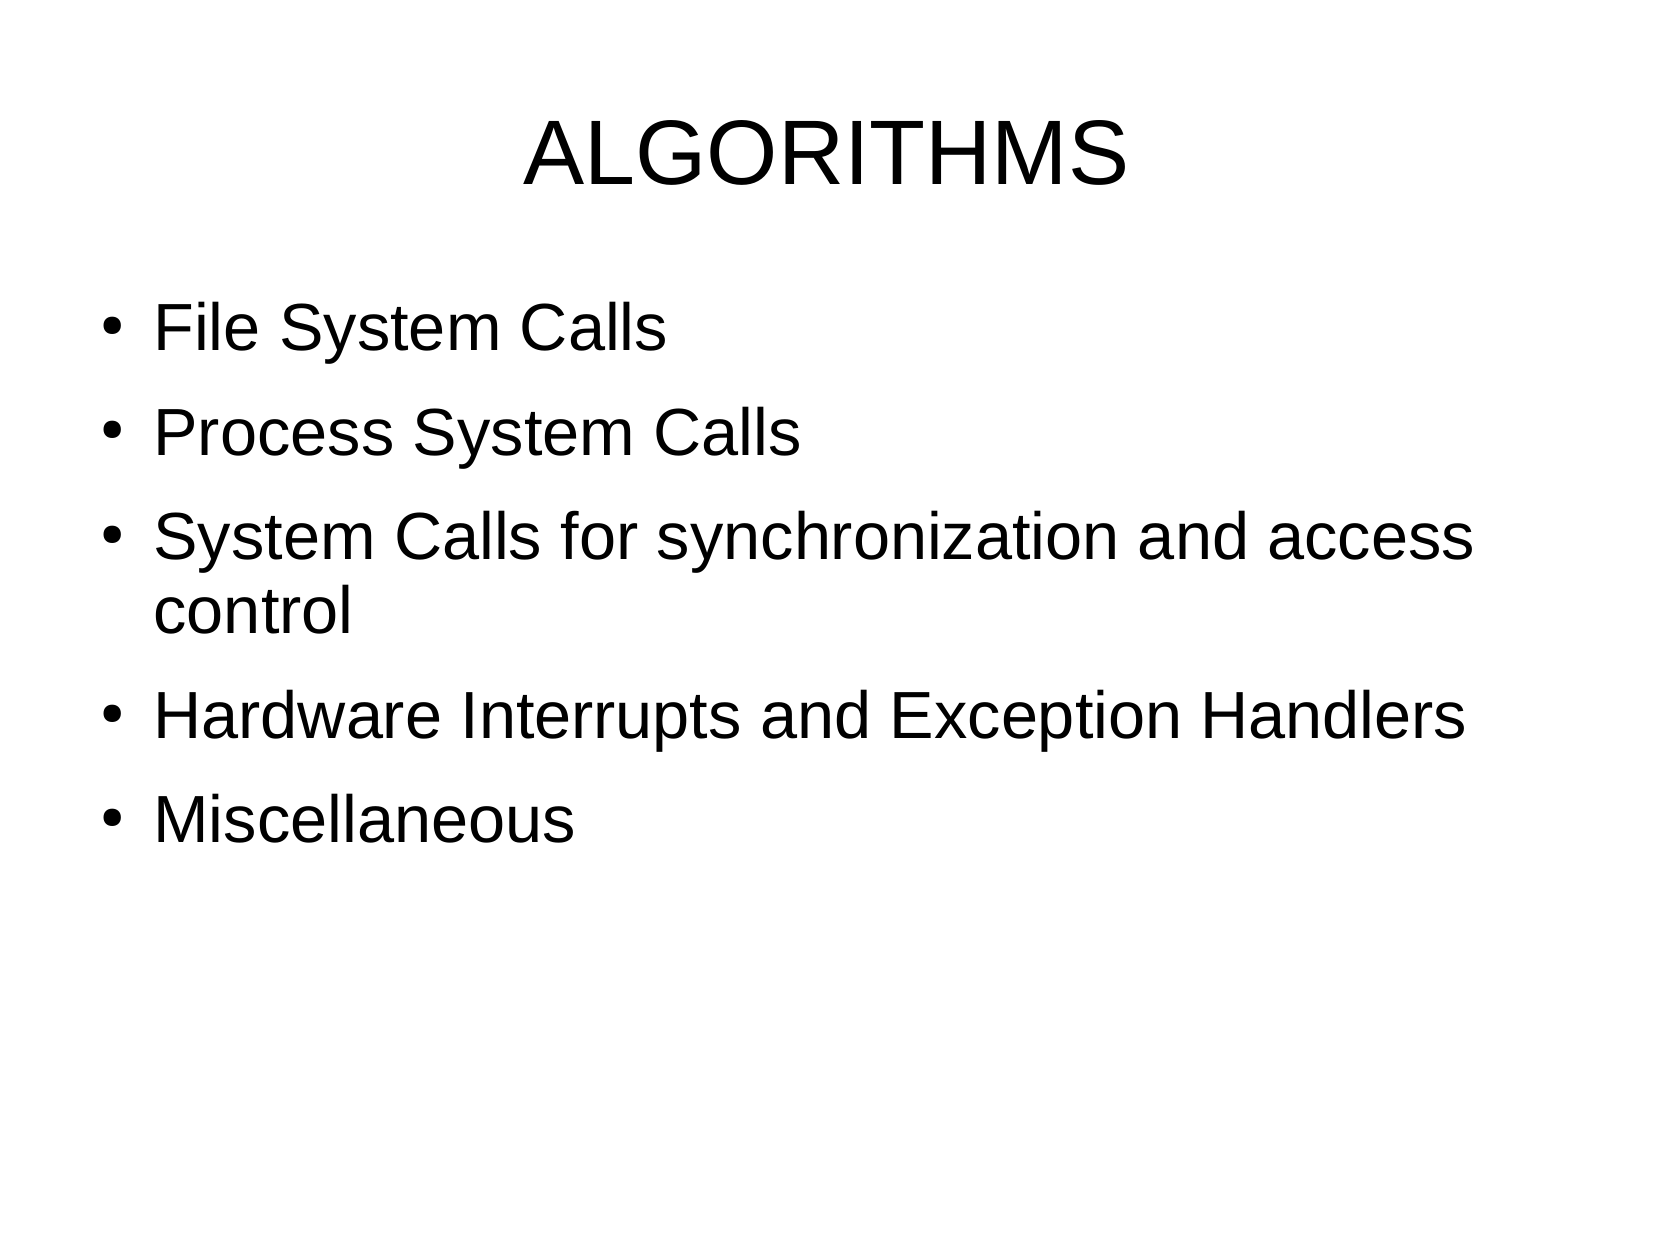

# ALGORITHMS
File System Calls
Process System Calls
System Calls for synchronization and access control
Hardware Interrupts and Exception Handlers
Miscellaneous